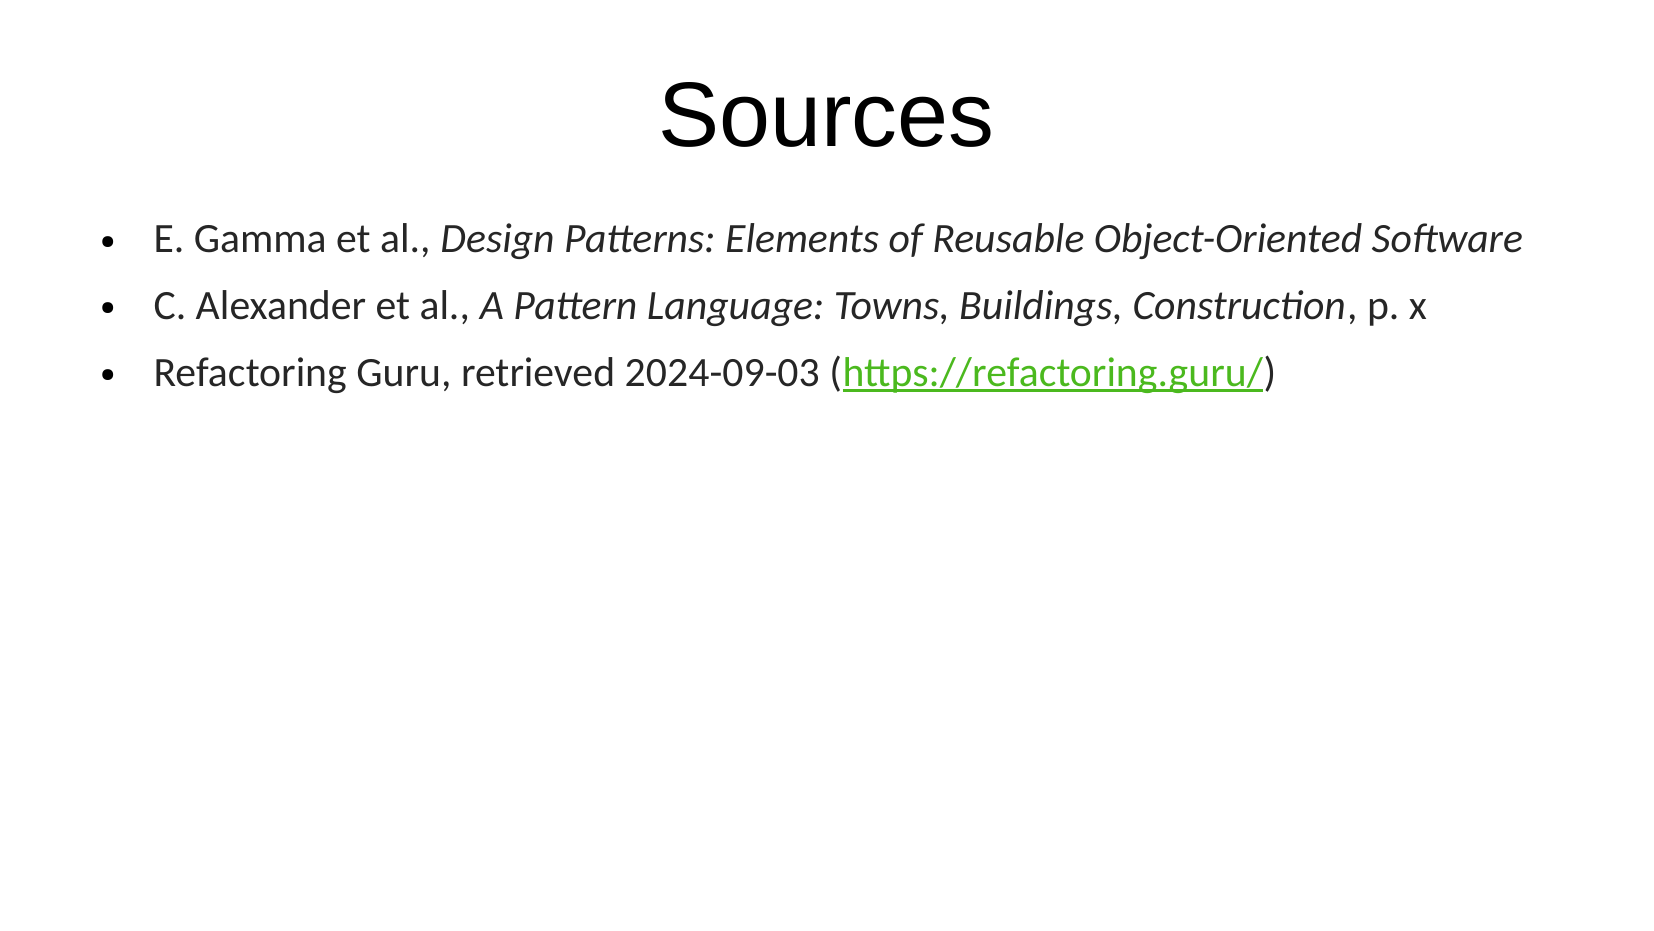

# Sources
E. Gamma et al., Design Patterns: Elements of Reusable Object-Oriented Software
C. Alexander et al., A Pattern Language: Towns, Buildings, Construction, p. x
Refactoring Guru, retrieved 2024-09-03 (https://refactoring.guru/)